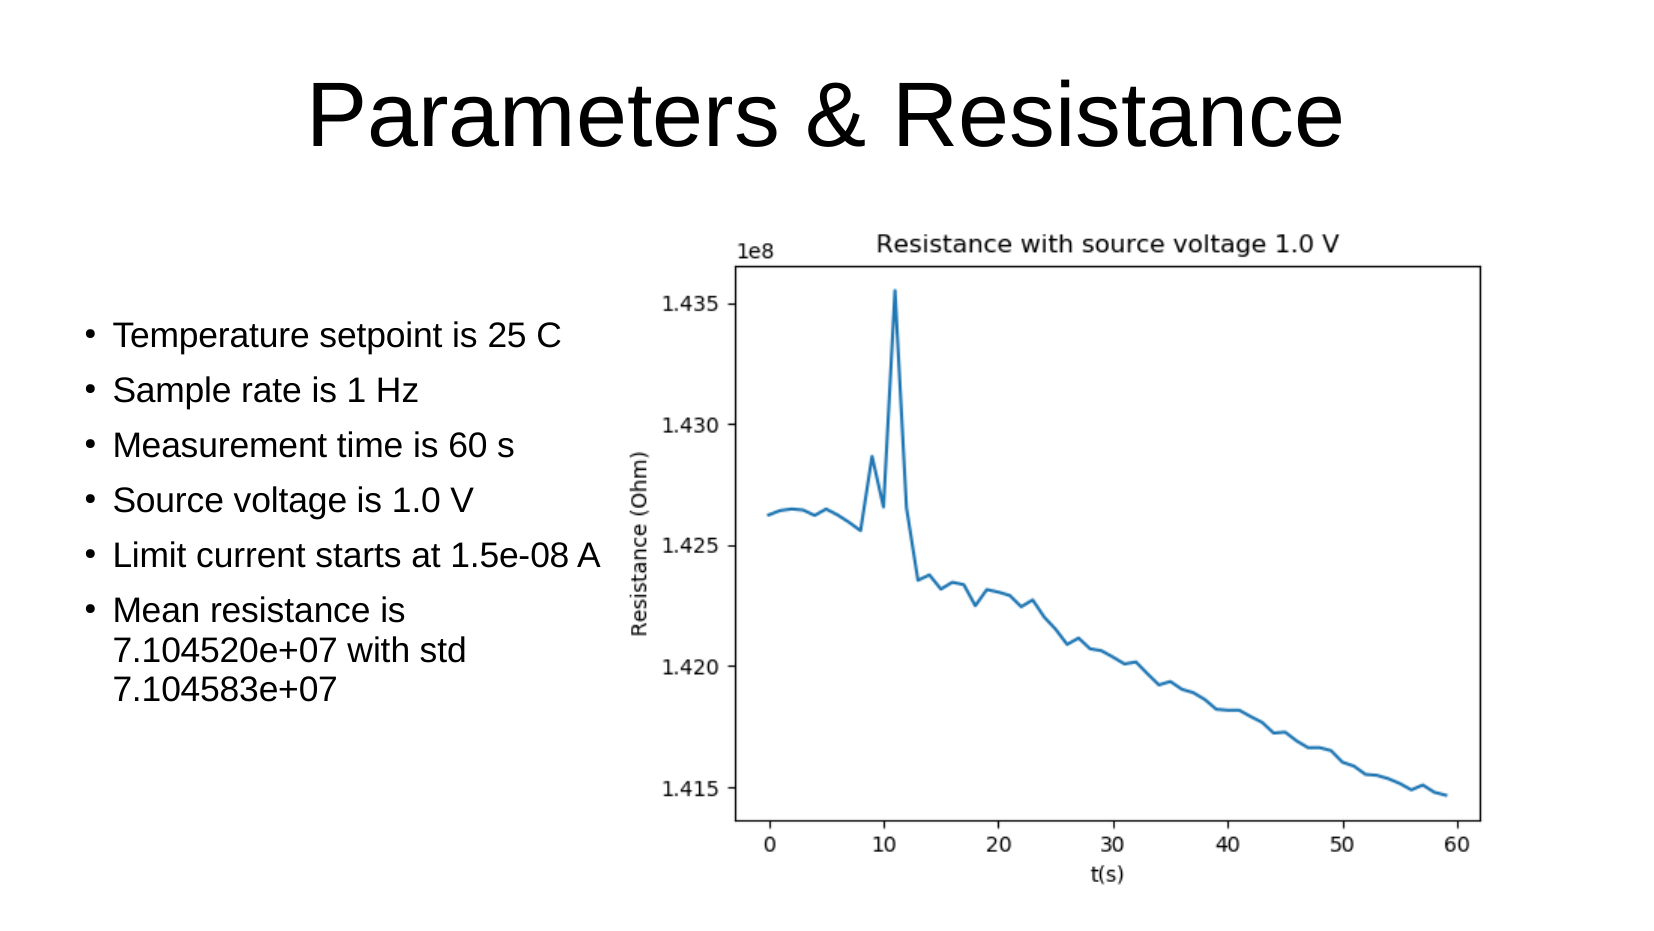

# Parameters & Resistance
Temperature setpoint is 25 C
Sample rate is 1 Hz
Measurement time is 60 s
Source voltage is 1.0 V
Limit current starts at 1.5e-08 A
Mean resistance is 7.104520e+07 with std 7.104583e+07